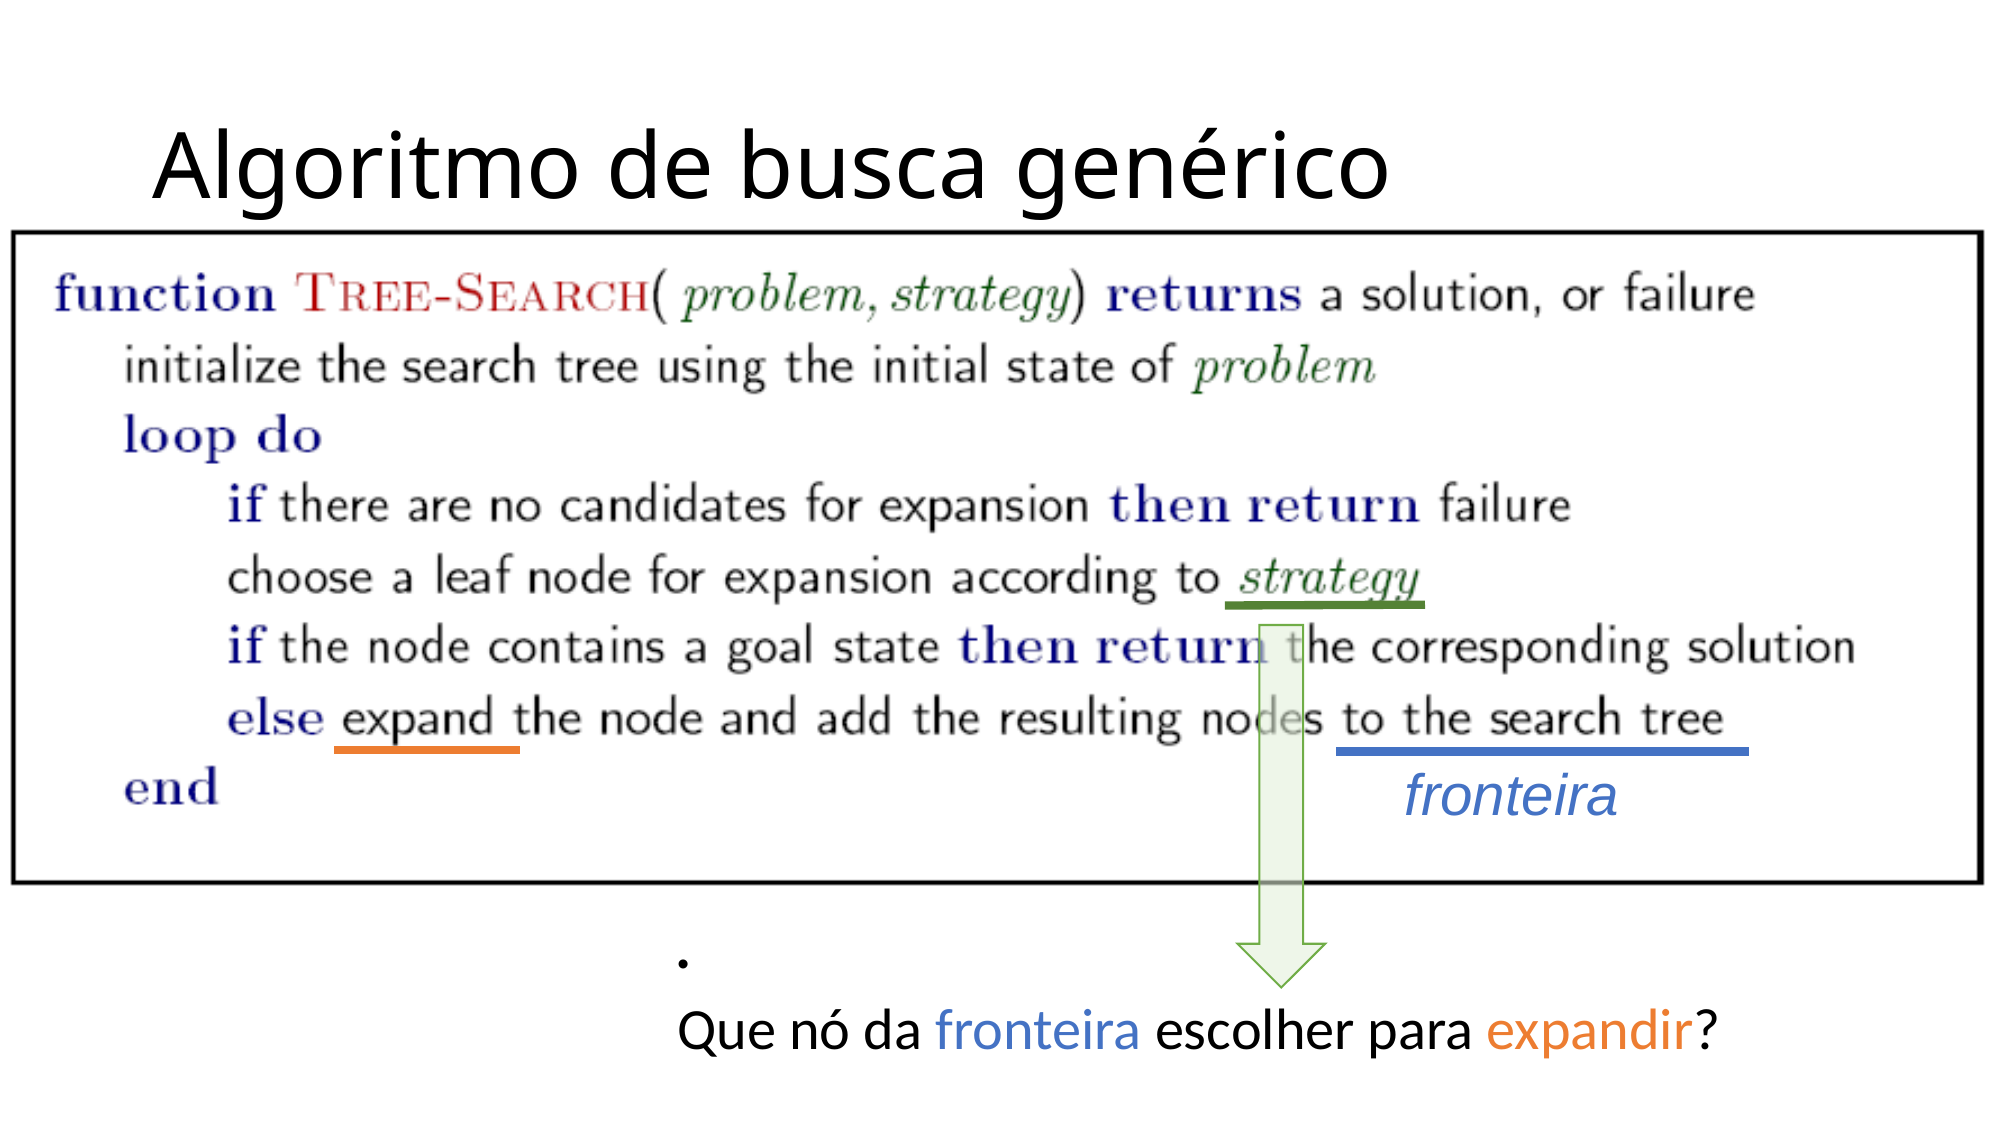

# Algoritmo de busca genérico
fronteira
Que nó da fronteira escolher para expandir?